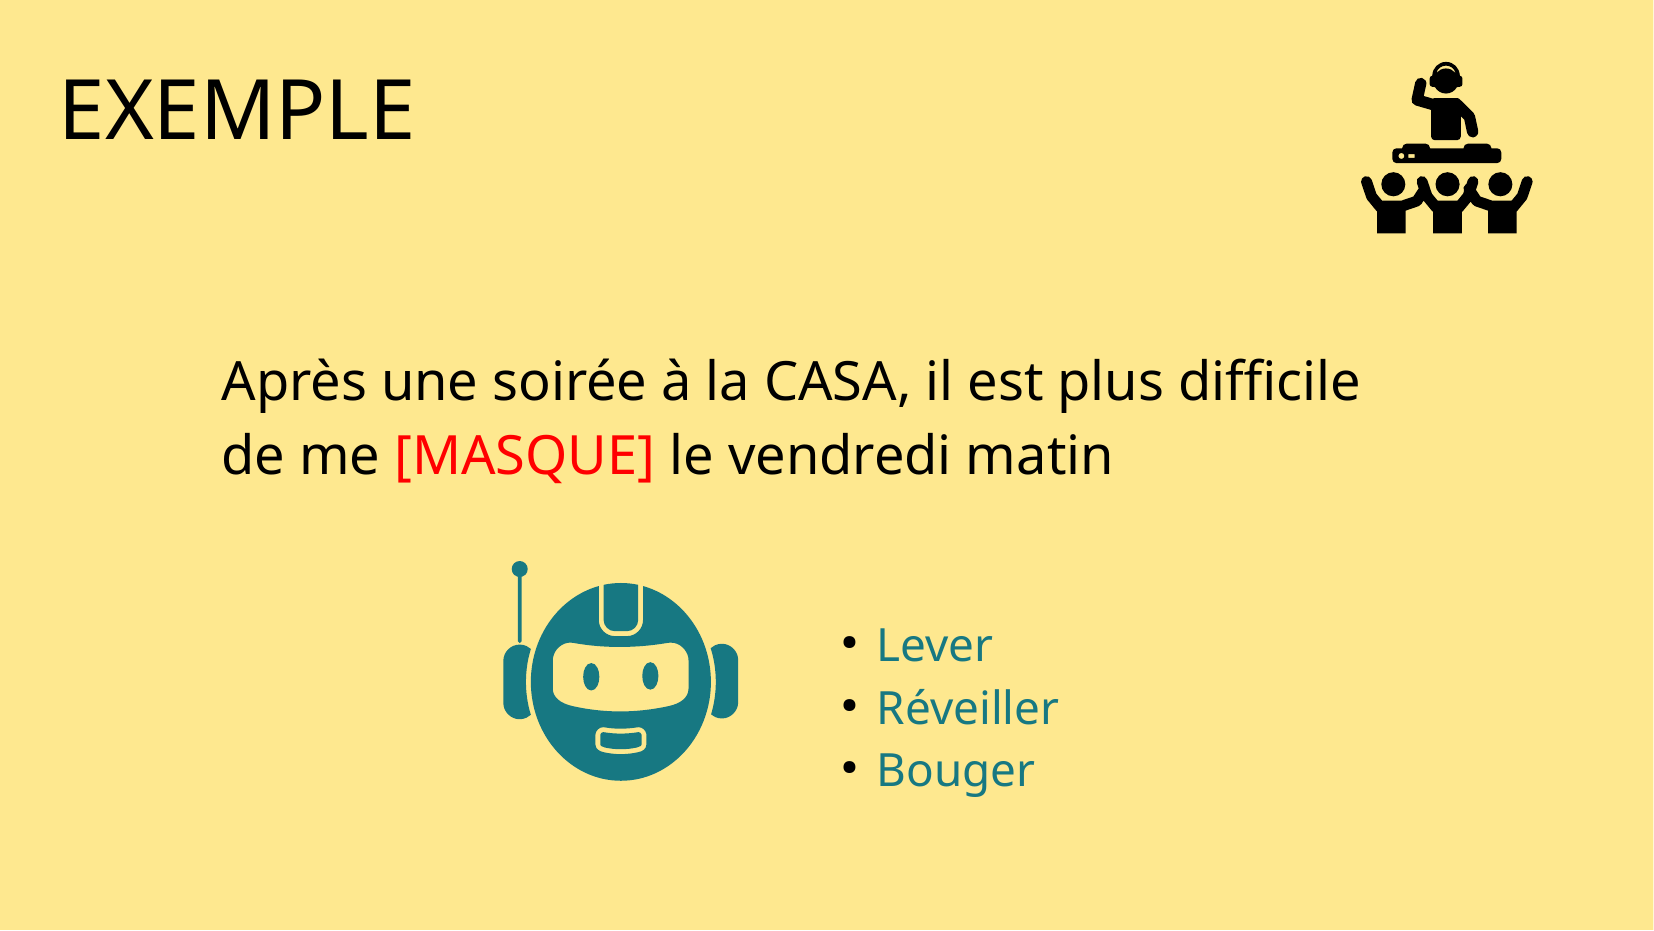

# Exemple
Après une soirée à la CASA, il est plus difficile de me [MASQUE] le vendredi matin
Lever
Réveiller
Bouger